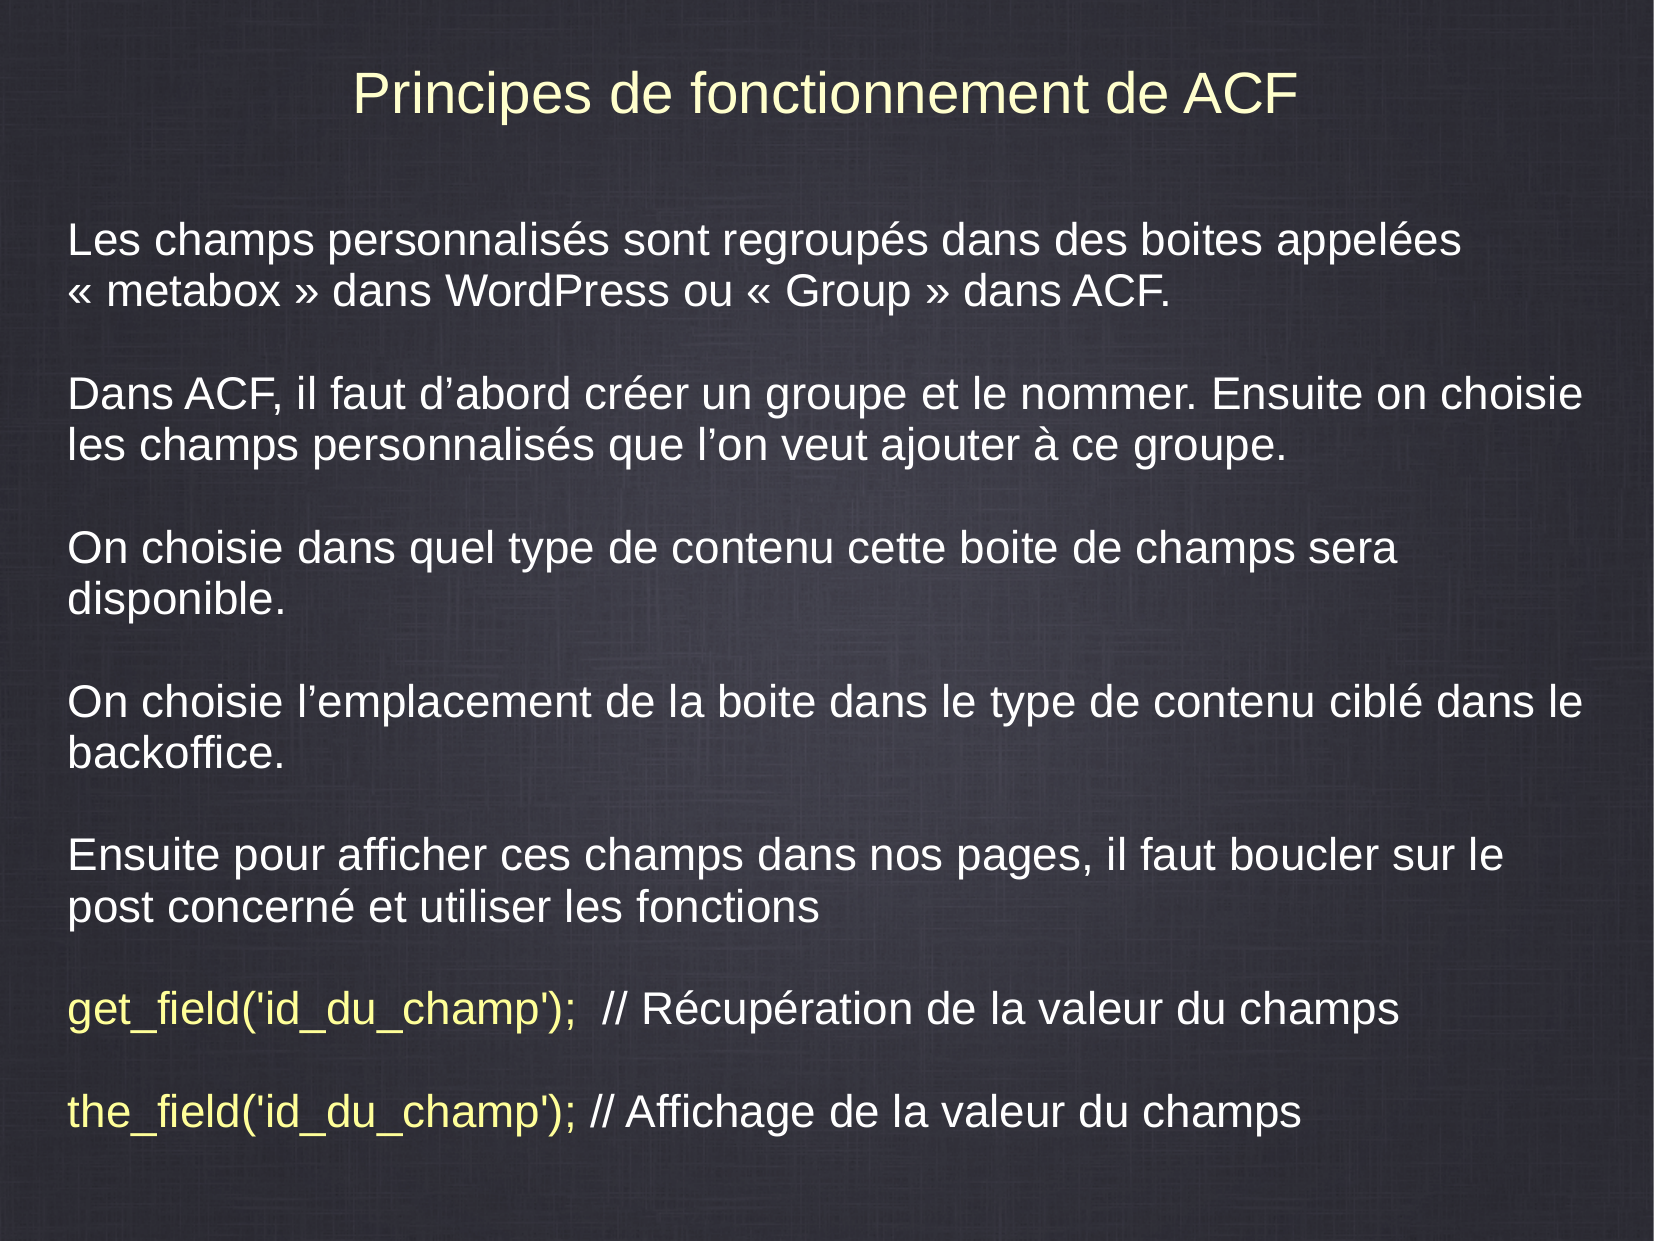

Principes de fonctionnement de ACF
Les champs personnalisés sont regroupés dans des boites appelées « metabox » dans WordPress ou « Group » dans ACF.
Dans ACF, il faut d’abord créer un groupe et le nommer. Ensuite on choisie les champs personnalisés que l’on veut ajouter à ce groupe.
On choisie dans quel type de contenu cette boite de champs sera disponible.
On choisie l’emplacement de la boite dans le type de contenu ciblé dans le backoffice.
Ensuite pour afficher ces champs dans nos pages, il faut boucler sur le post concerné et utiliser les fonctions
get_field('id_du_champ'); // Récupération de la valeur du champs
the_field('id_du_champ'); // Affichage de la valeur du champs